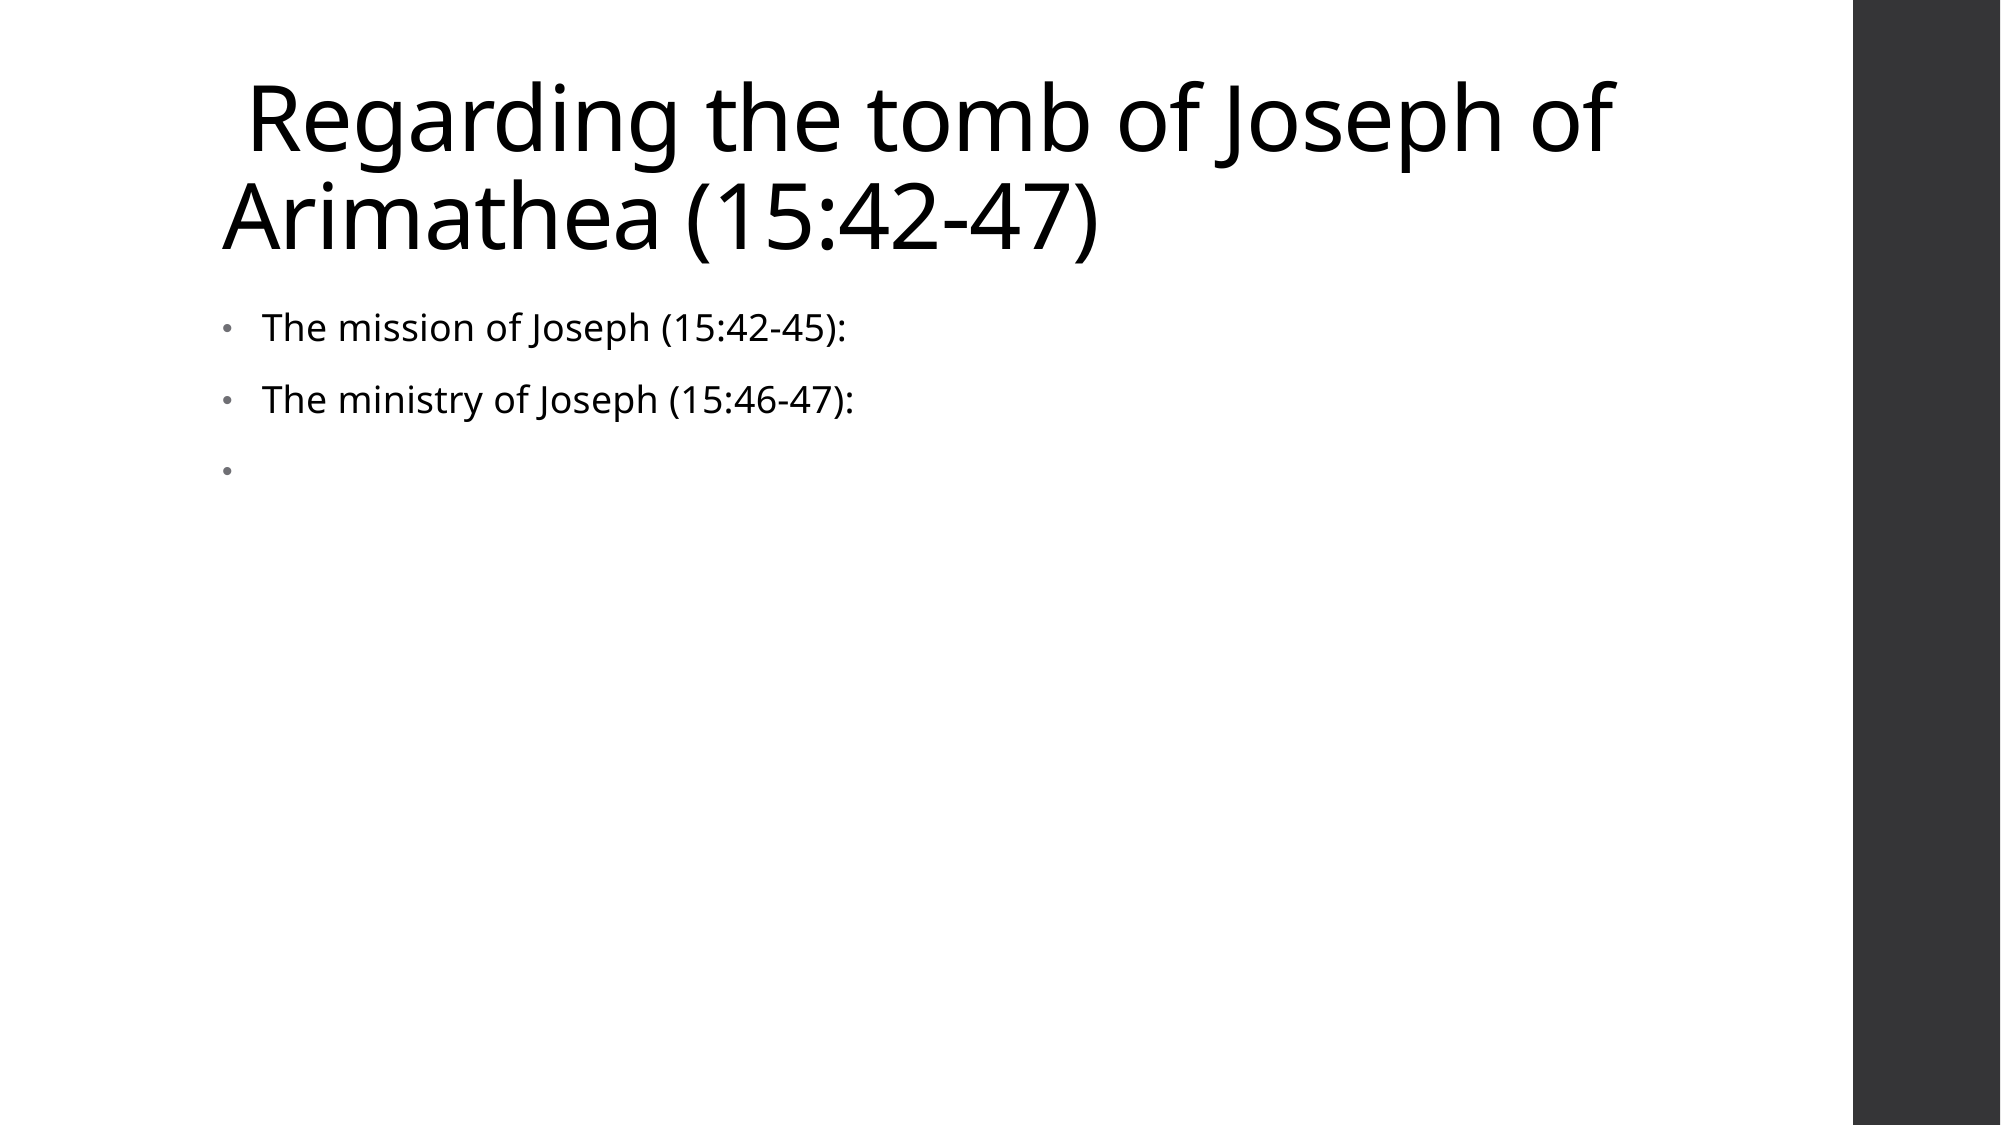

# Regarding the tomb of Joseph of Arimathea (15:42-47)
 The mission of Joseph (15:42-45):
 The ministry of Joseph (15:46-47):